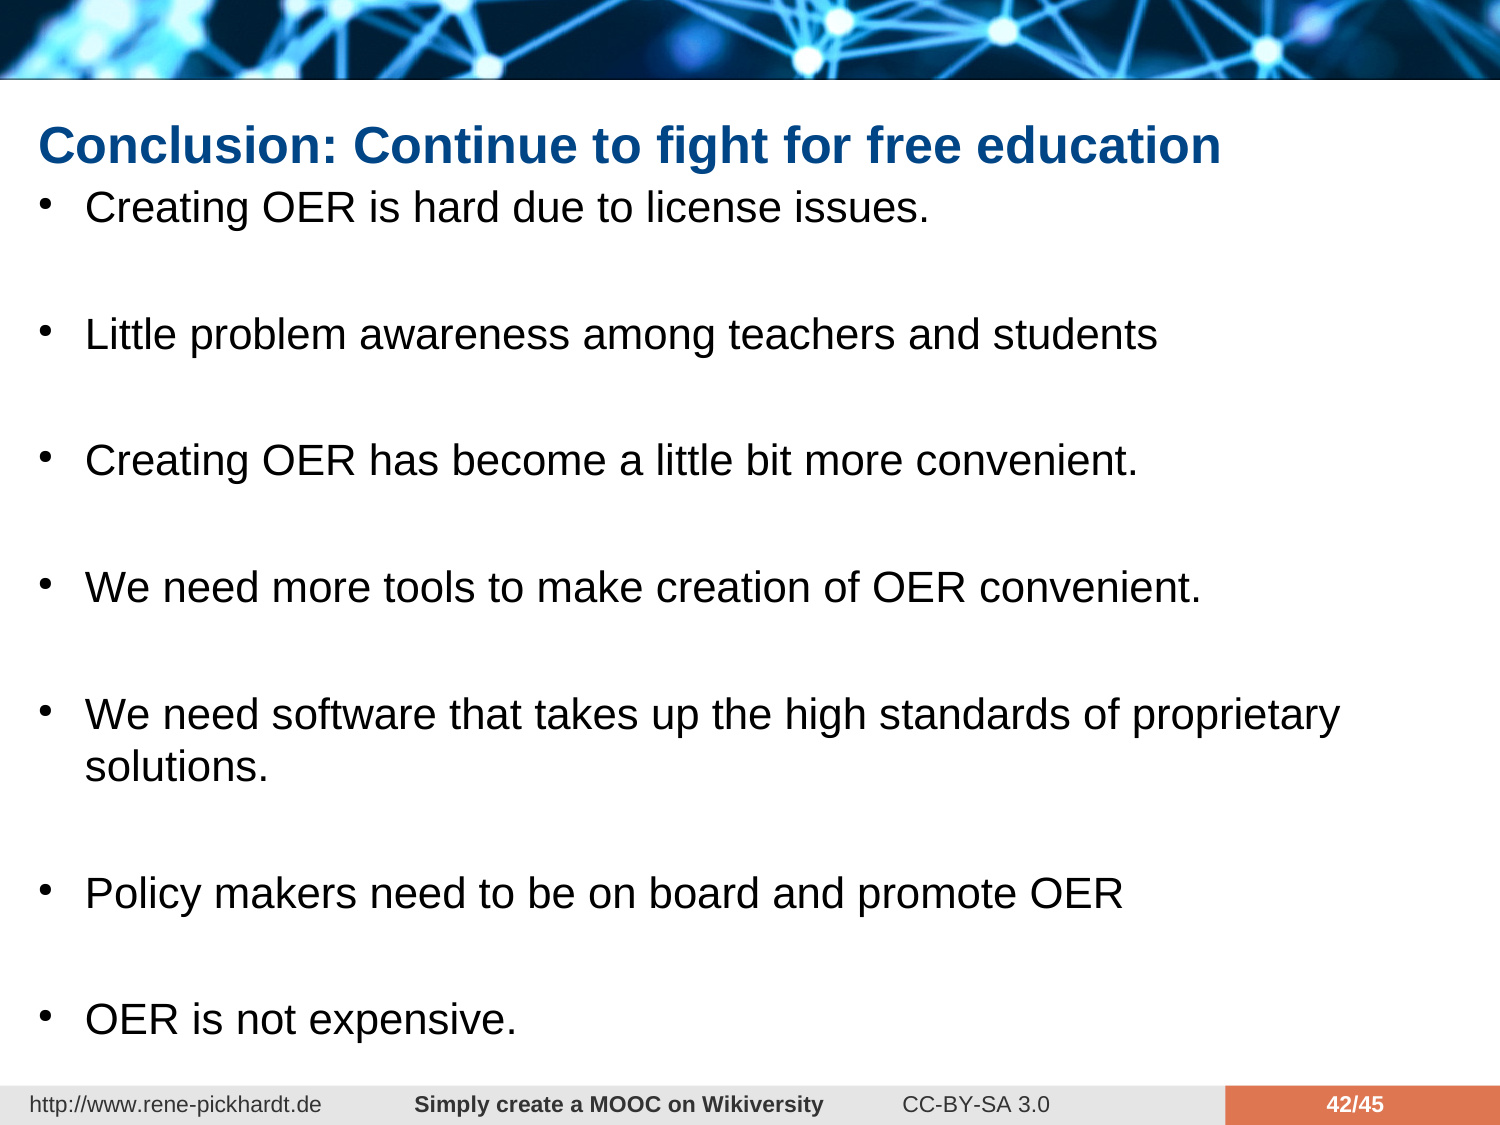

# Conclusion: Continue to fight for free education
Creating OER is hard due to license issues.
Little problem awareness among teachers and students
Creating OER has become a little bit more convenient.
We need more tools to make creation of OER convenient.
We need software that takes up the high standards of proprietary solutions.
Policy makers need to be on board and promote OER
OER is not expensive.